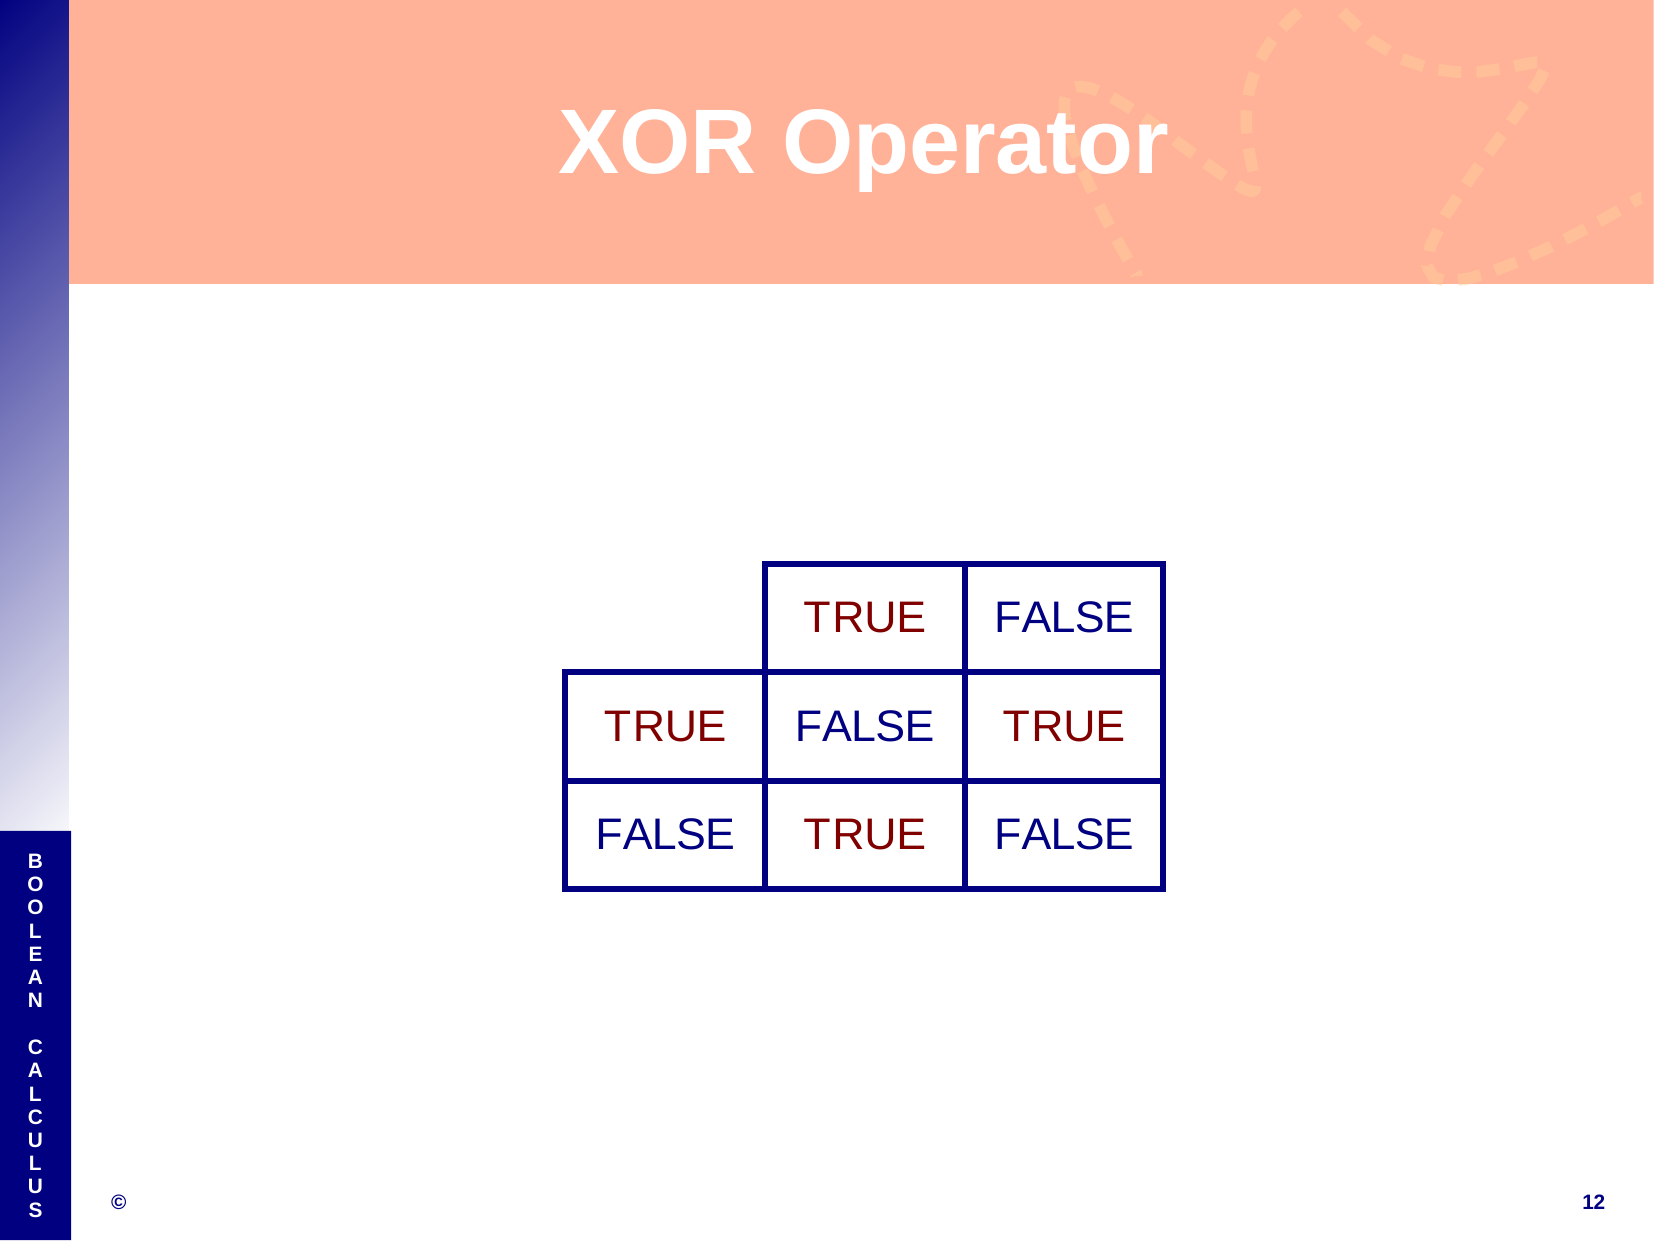

# XOR Operator
B
O
O
L
E
A
N
C
A
L
C
U
L
U
S